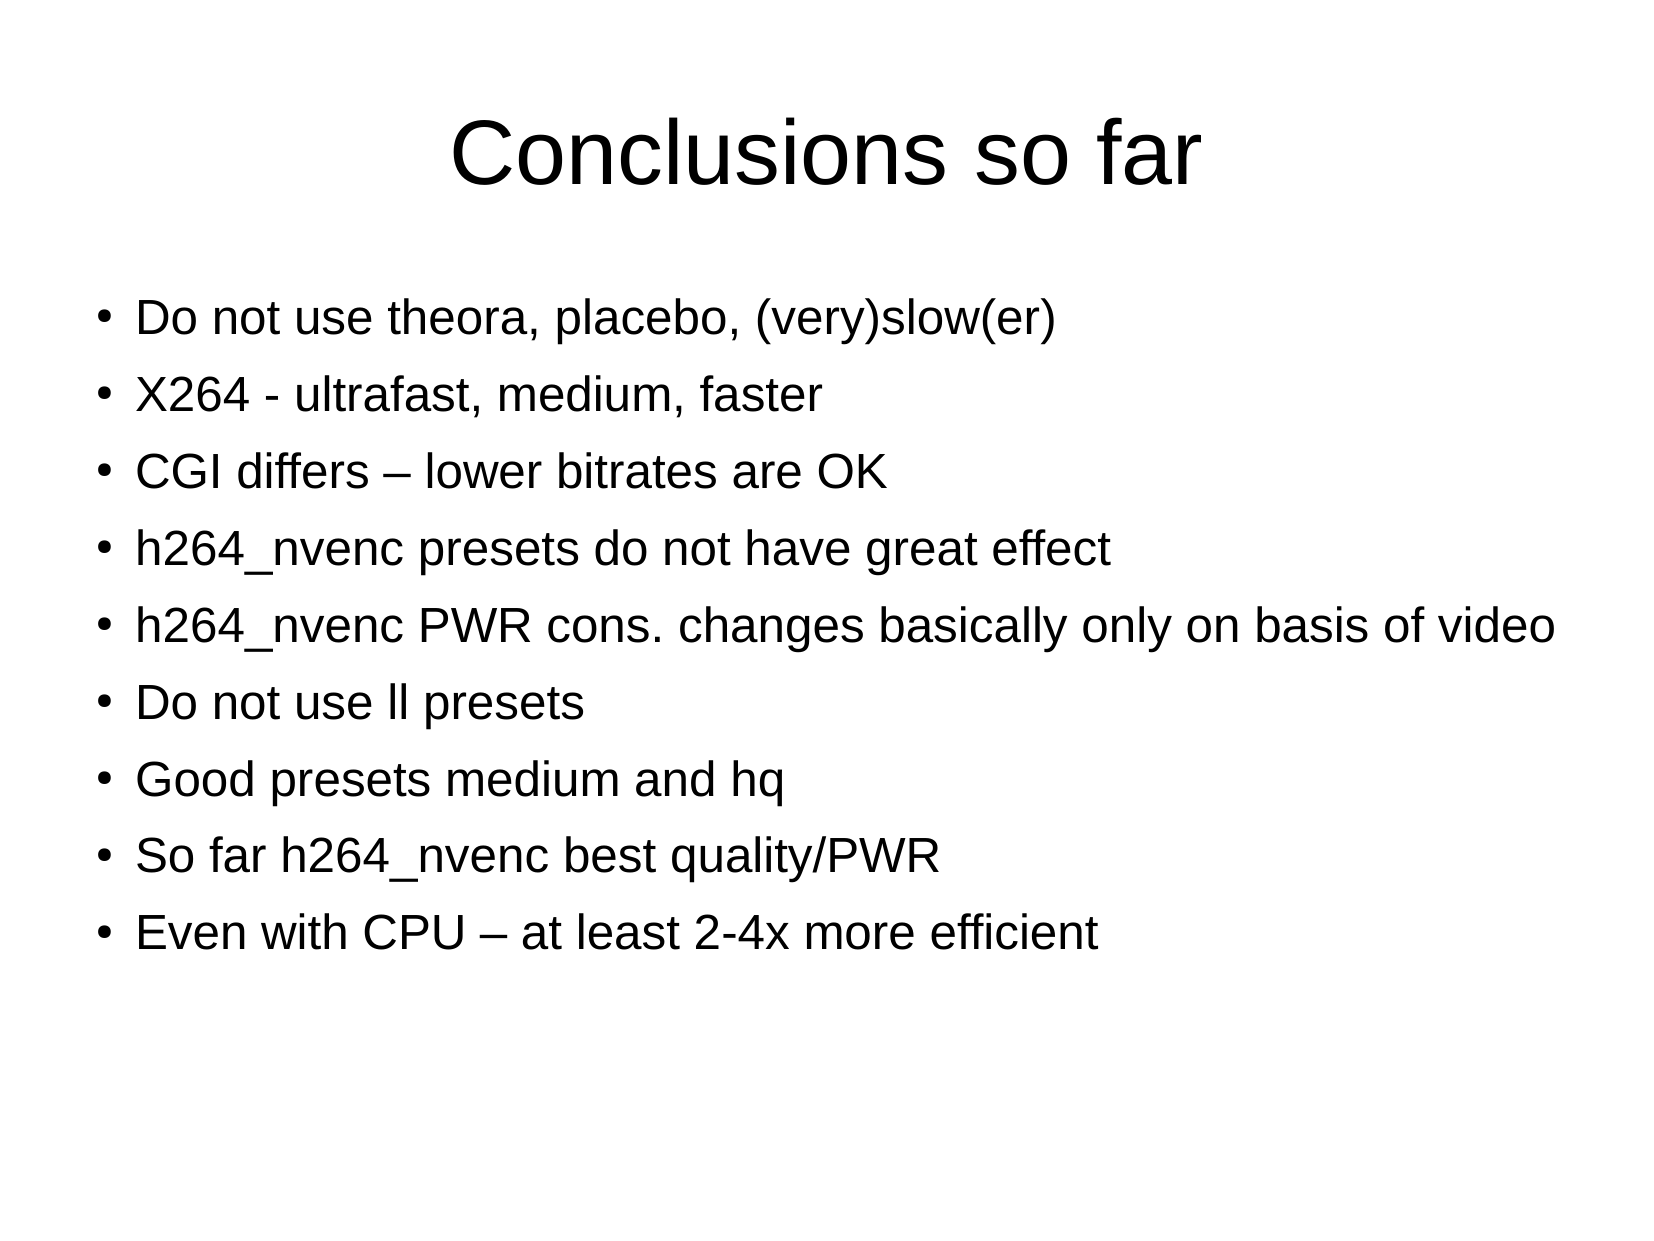

# Conclusions so far
Do not use theora, placebo, (very)slow(er)
X264 - ultrafast, medium, faster
CGI differs – lower bitrates are OK
h264_nvenc presets do not have great effect
h264_nvenc PWR cons. changes basically only on basis of video
Do not use ll presets
Good presets medium and hq
So far h264_nvenc best quality/PWR
Even with CPU – at least 2-4x more efficient